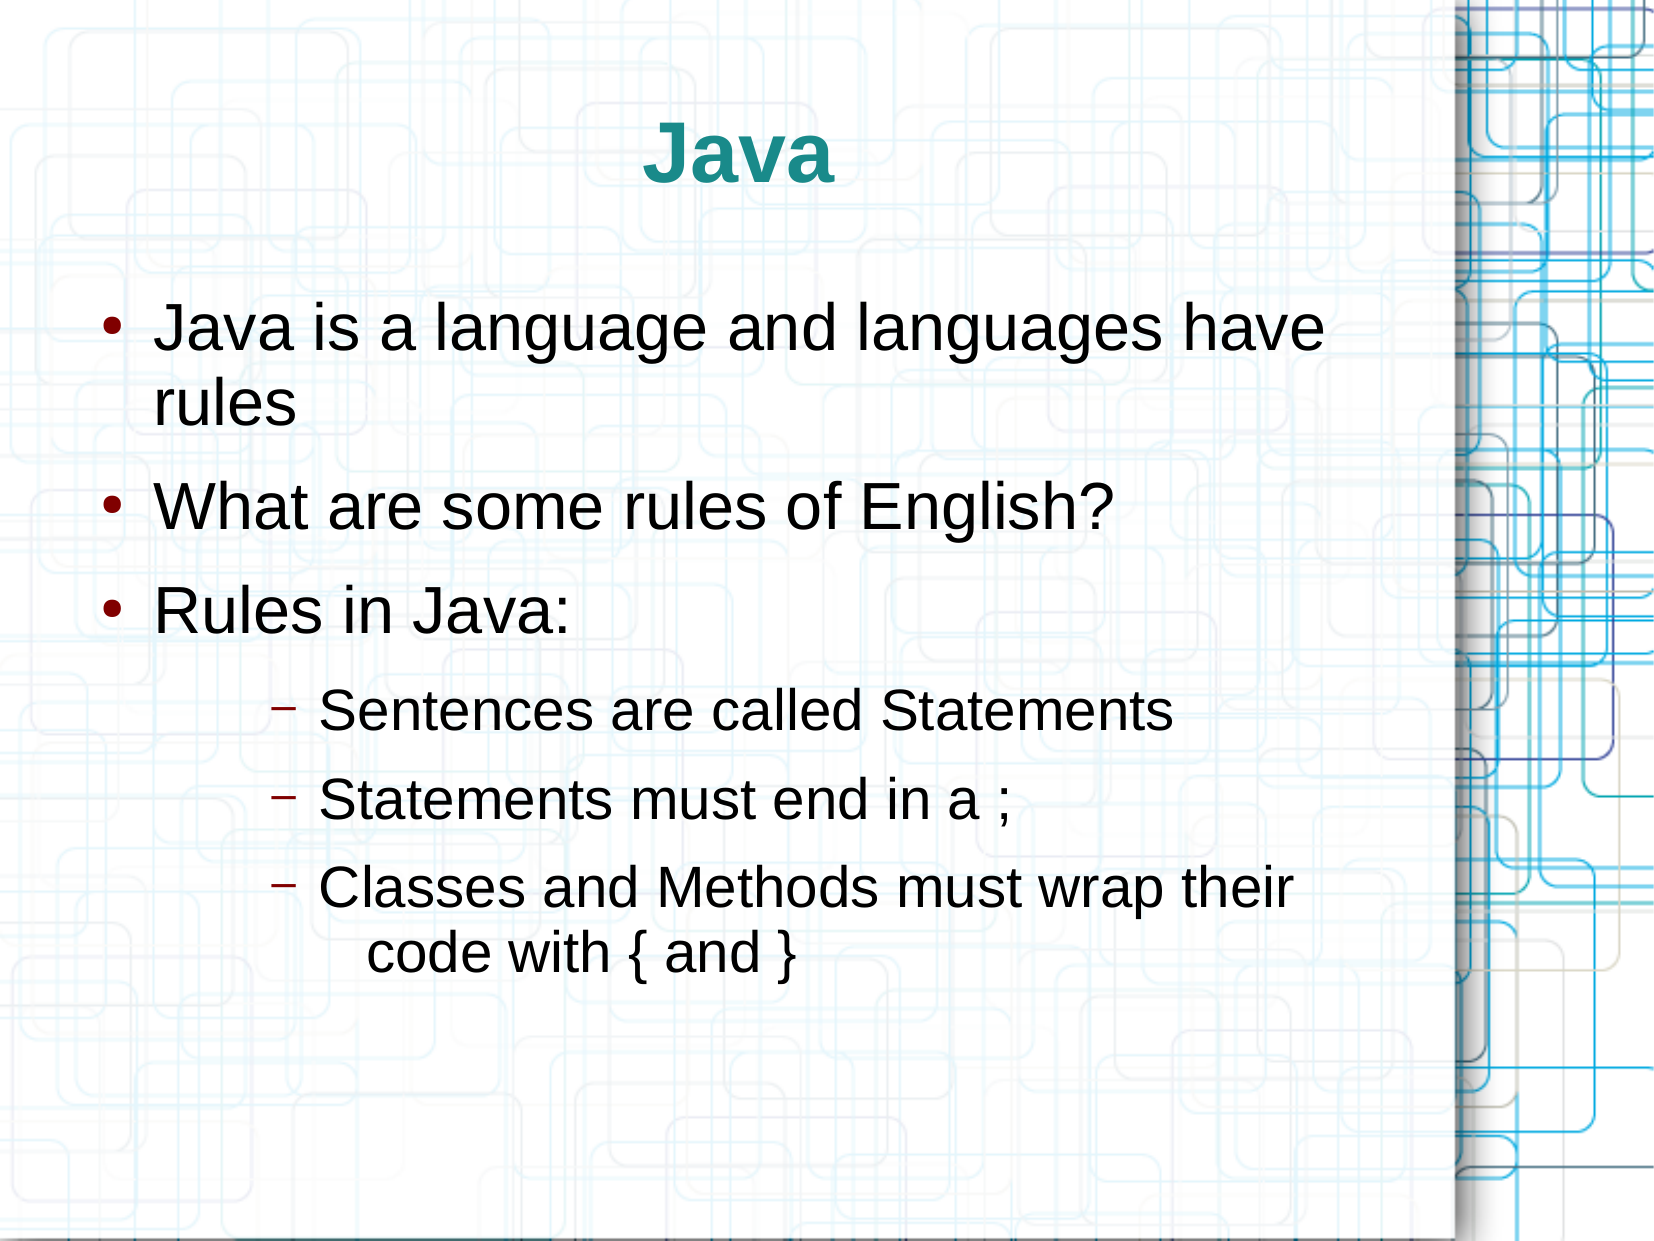

# Java
Java is a language and languages have rules
What are some rules of English?
Rules in Java:
Sentences are called Statements
Statements must end in a ;
Classes and Methods must wrap their code with { and }